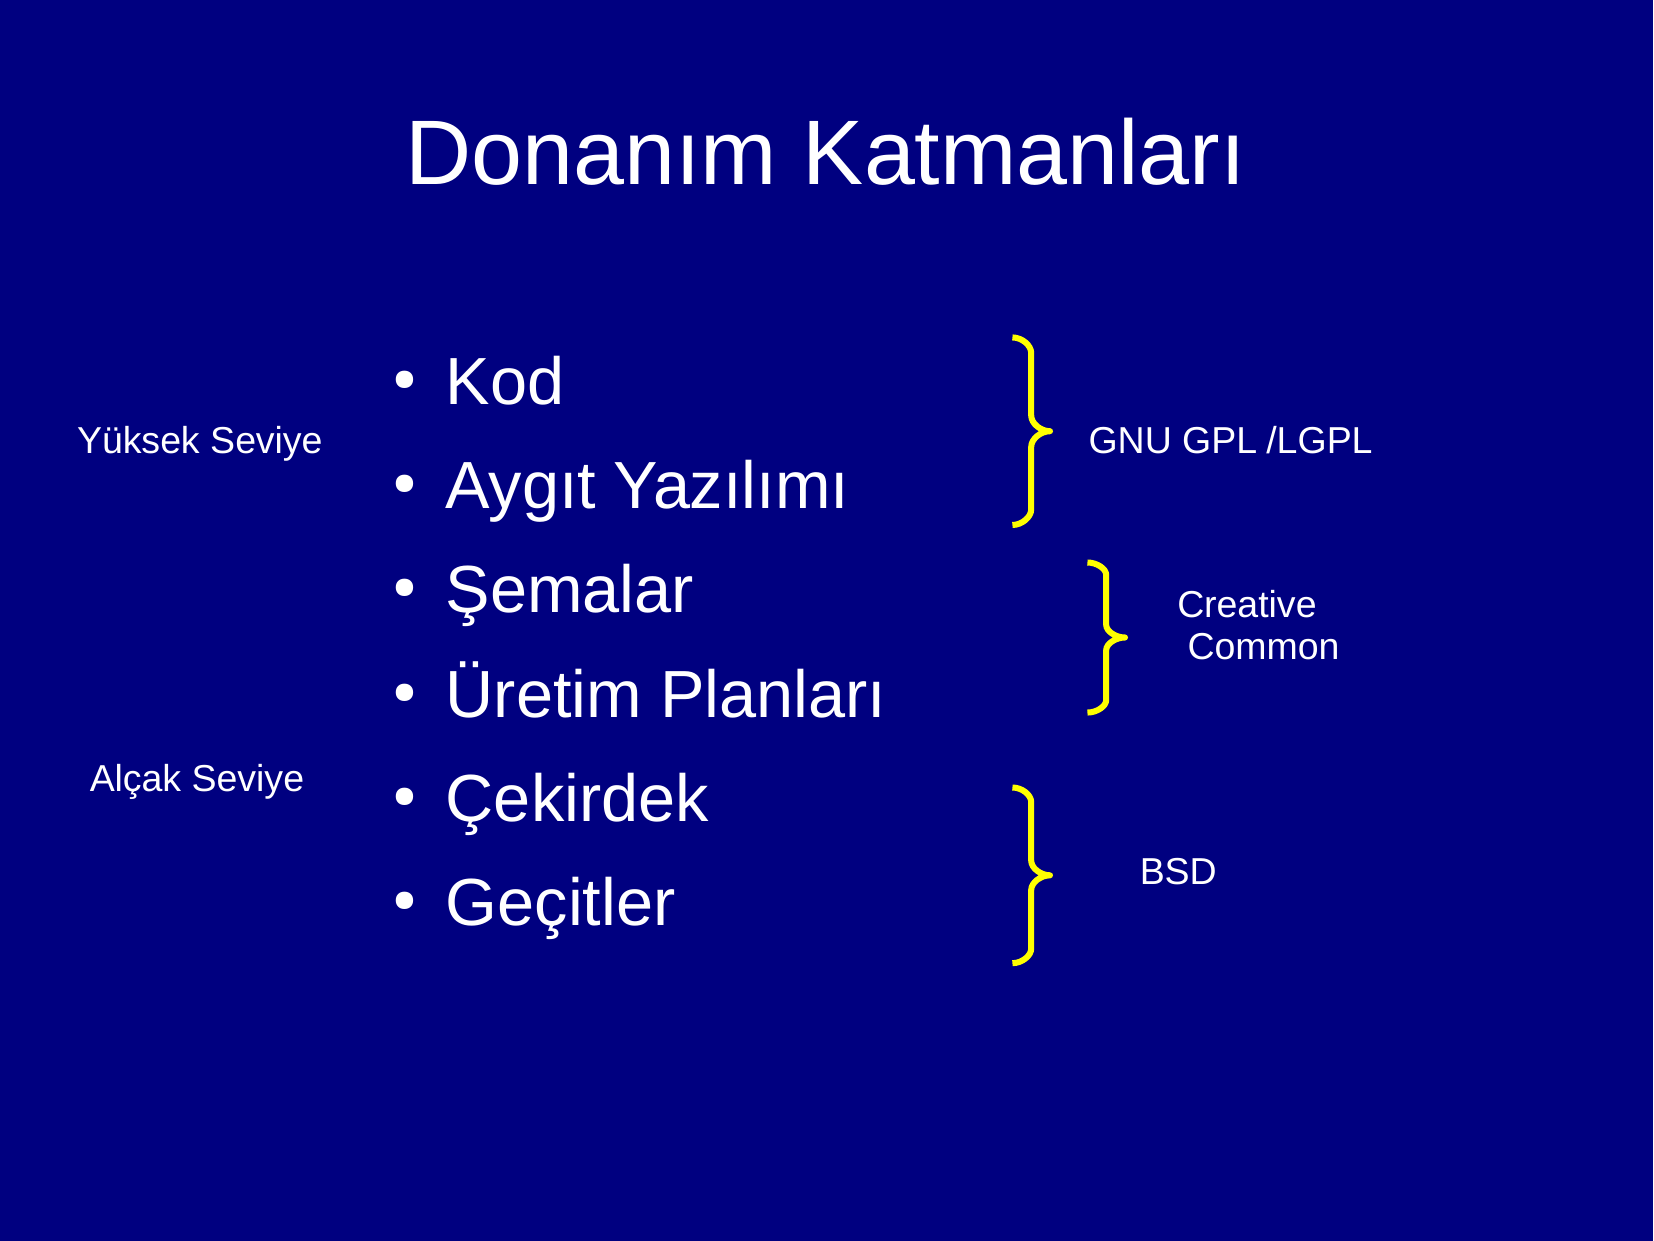

# Donanım Katmanları
Kod
Aygıt Yazılımı
Şemalar
Üretim Planları
Çekirdek
Geçitler
Yüksek Seviye
GNU GPL /LGPL
Creative
 Common
Alçak Seviye
BSD